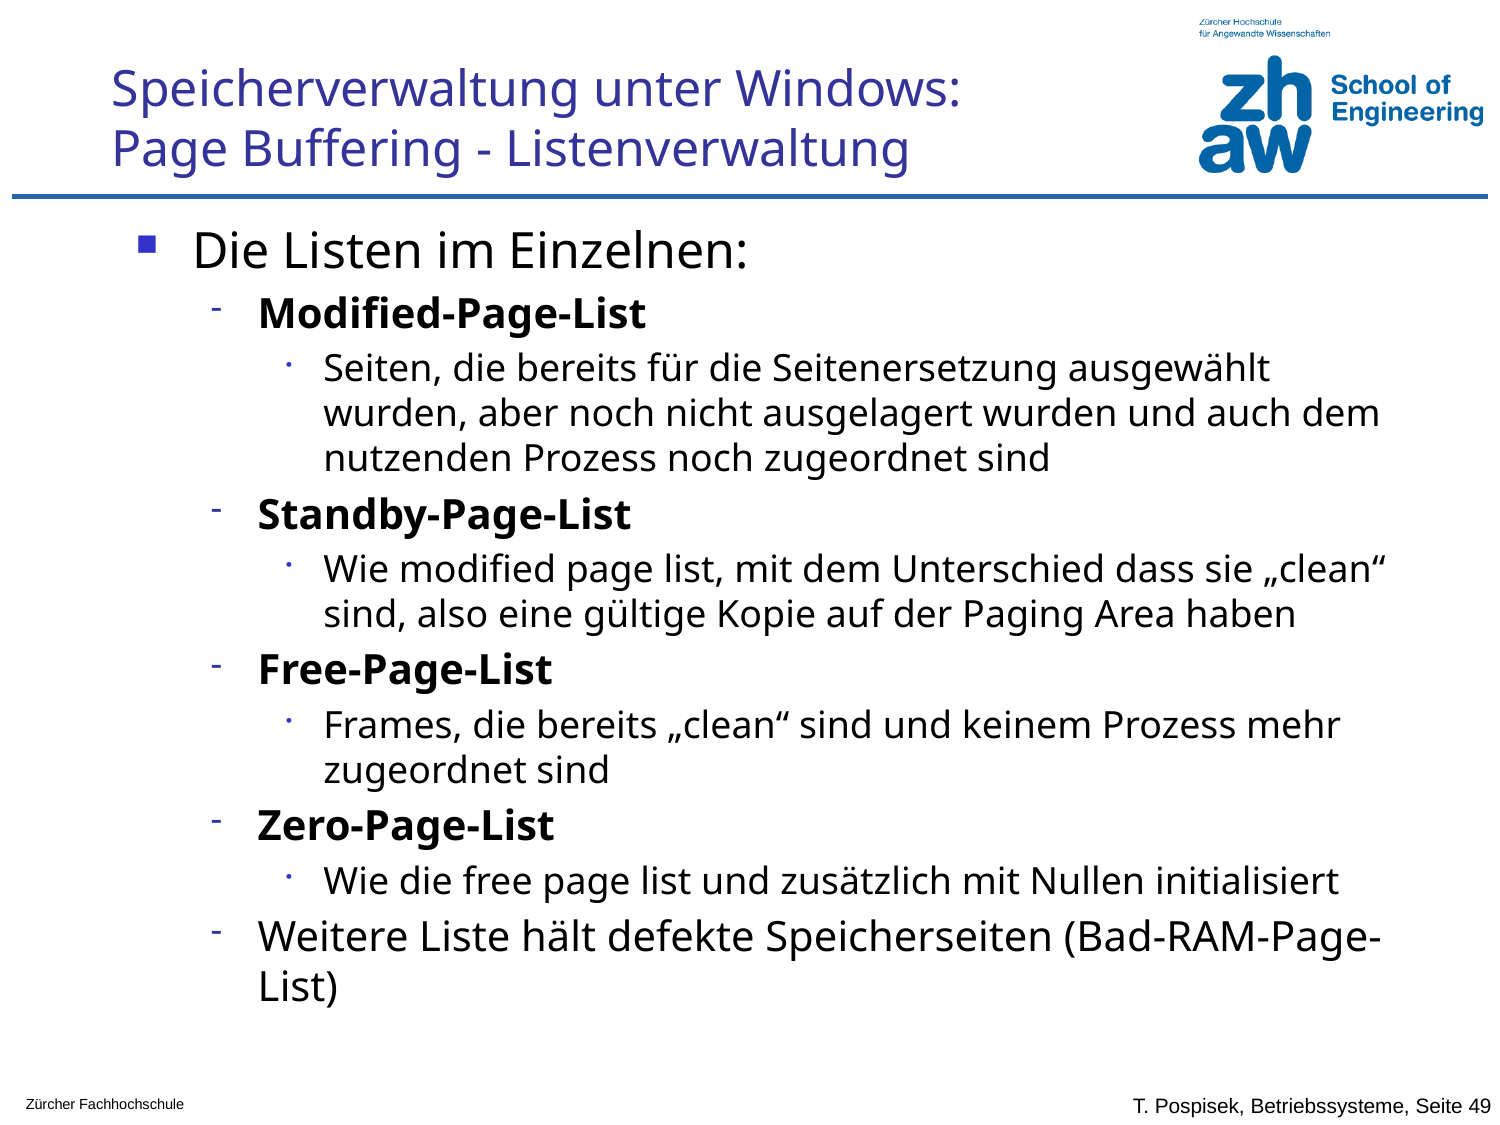

# Speicherverwaltung unter Windows: Page Buffering - Listenverwaltung
Die Listen im Einzelnen:
Modified-Page-List
Seiten, die bereits für die Seitenersetzung ausgewählt wurden, aber noch nicht ausgelagert wurden und auch dem nutzenden Prozess noch zugeordnet sind
Standby-Page-List
Wie modified page list, mit dem Unterschied dass sie „clean“ sind, also eine gültige Kopie auf der Paging Area haben
Free-Page-List
Frames, die bereits „clean“ sind und keinem Prozess mehr zugeordnet sind
Zero-Page-List
Wie die free page list und zusätzlich mit Nullen initialisiert
Weitere Liste hält defekte Speicherseiten (Bad-RAM-Page-List)